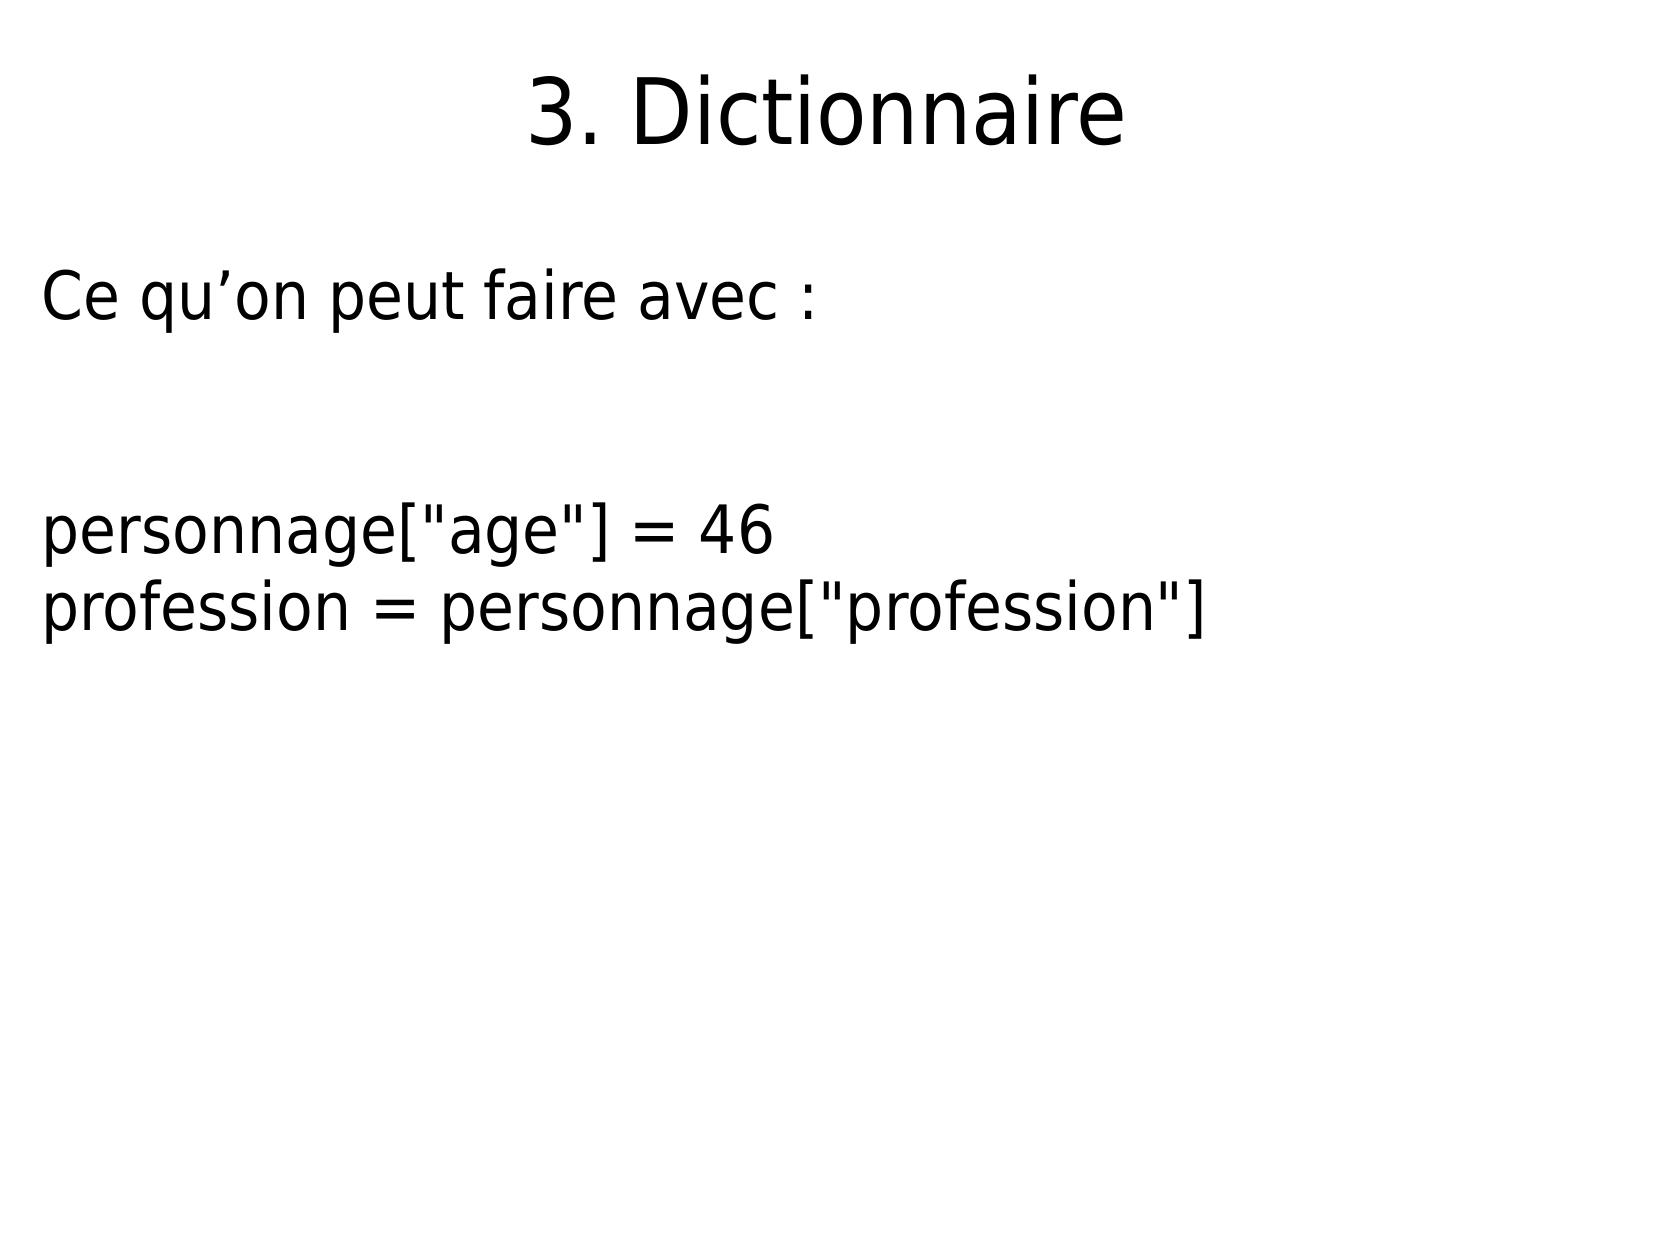

# 3. Dictionnaire
Ce qu’on peut faire avec :
personnage["age"] = 46
profession = personnage["profession"]